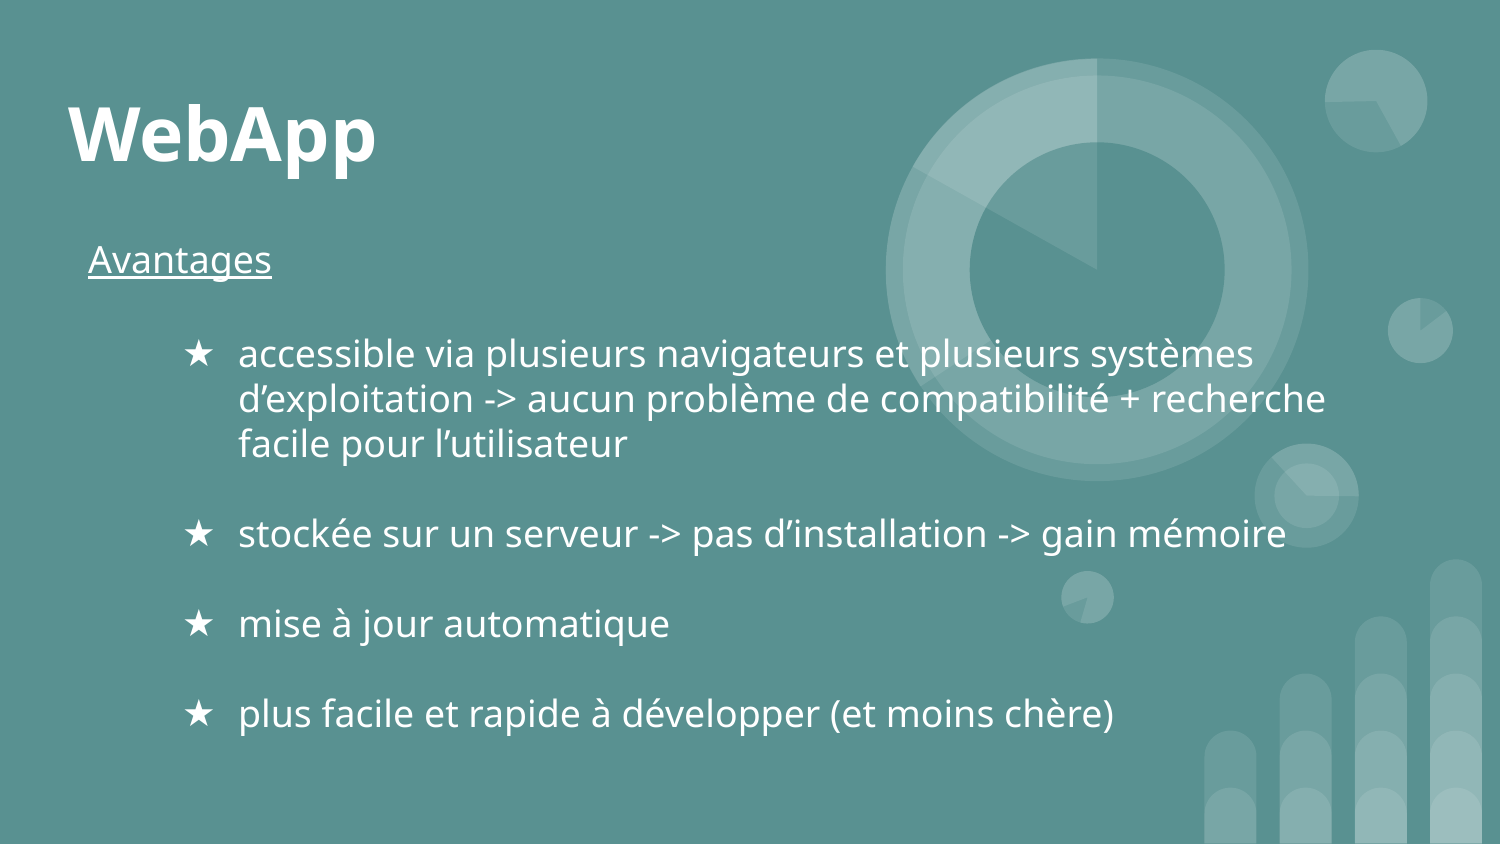

# WebApp
Avantages
accessible via plusieurs navigateurs et plusieurs systèmes d’exploitation -> aucun problème de compatibilité + recherche facile pour l’utilisateur
stockée sur un serveur -> pas d’installation -> gain mémoire
mise à jour automatique
plus facile et rapide à développer (et moins chère)